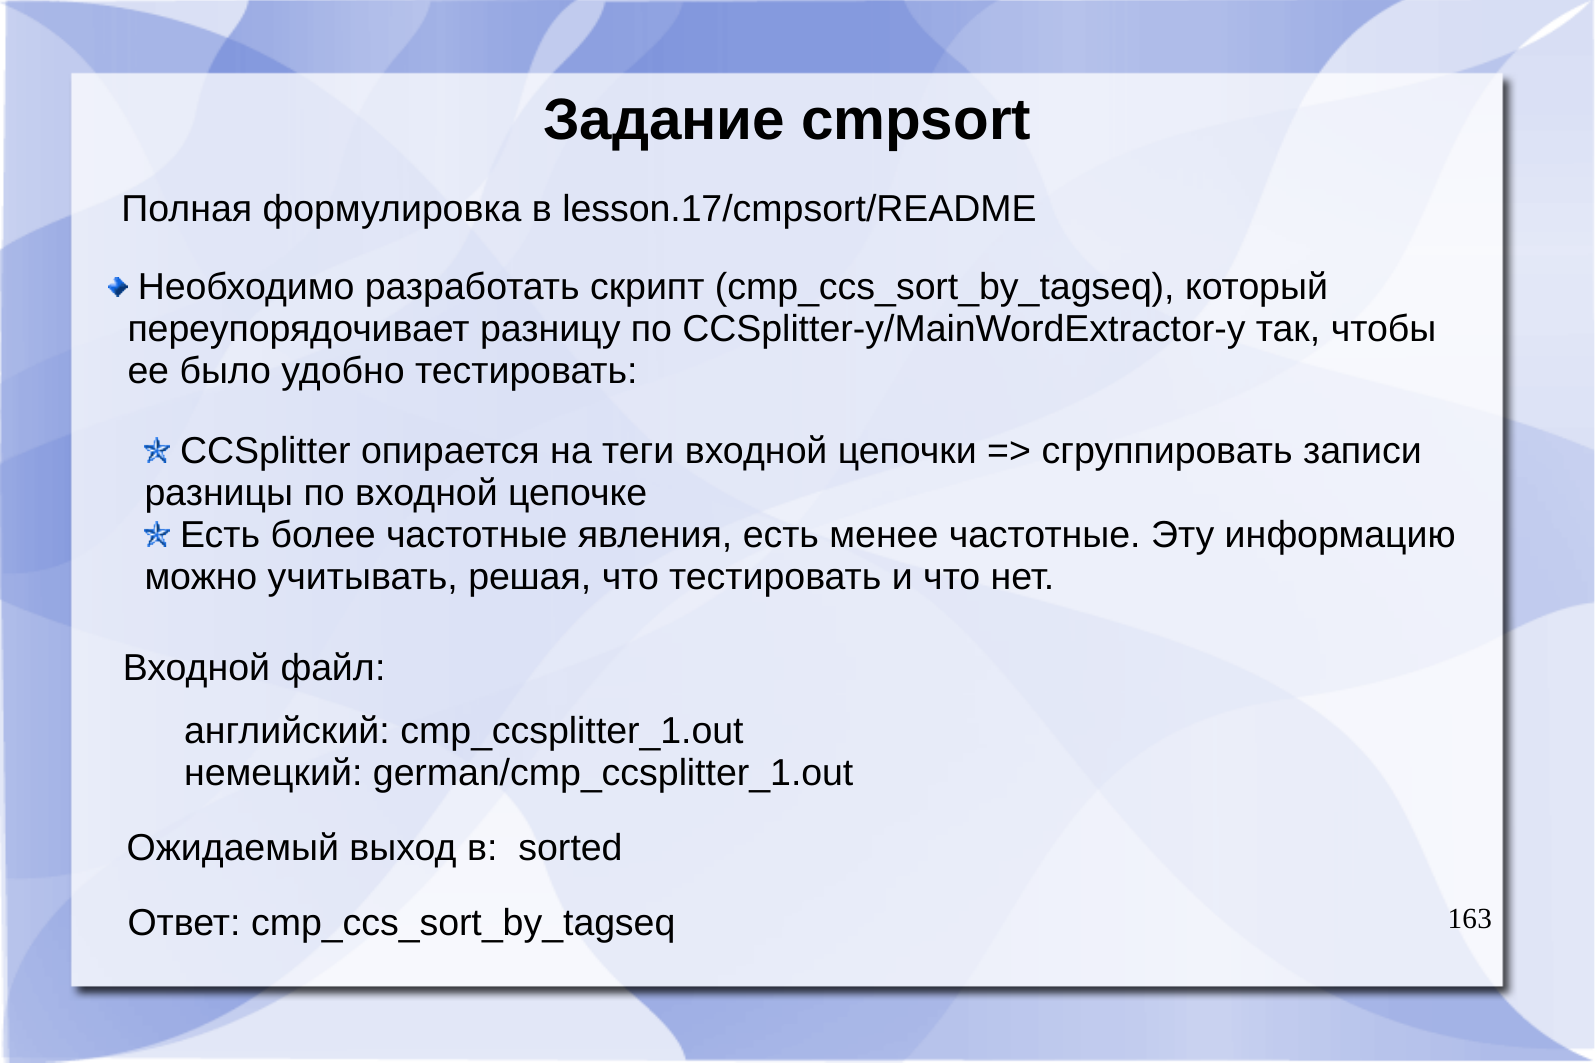

# Задание cmpsort
 Полная формулировка в lesson.17/cmpsort/README
 Необходимо разработать скрипт (cmp_ccs_sort_by_tagseq), который
переупорядочивает разницу по CCSplitter-у/MainWordExtractor-у так, чтобы
ее было удобно тестировать:
 CCSplitter опирается на теги входной цепочки => сгруппировать записи
разницы по входной цепочке
 Есть более частотные явления, есть менее частотные. Эту информацию
можно учитывать, решая, что тестировать и что нет.
Входной файл:
английский: cmp_ccsplitter_1.out
немецкий: german/cmp_ccsplitter_1.out
Ожидаемый выход в: sorted
Ответ: cmp_ccs_sort_by_tagseq
163